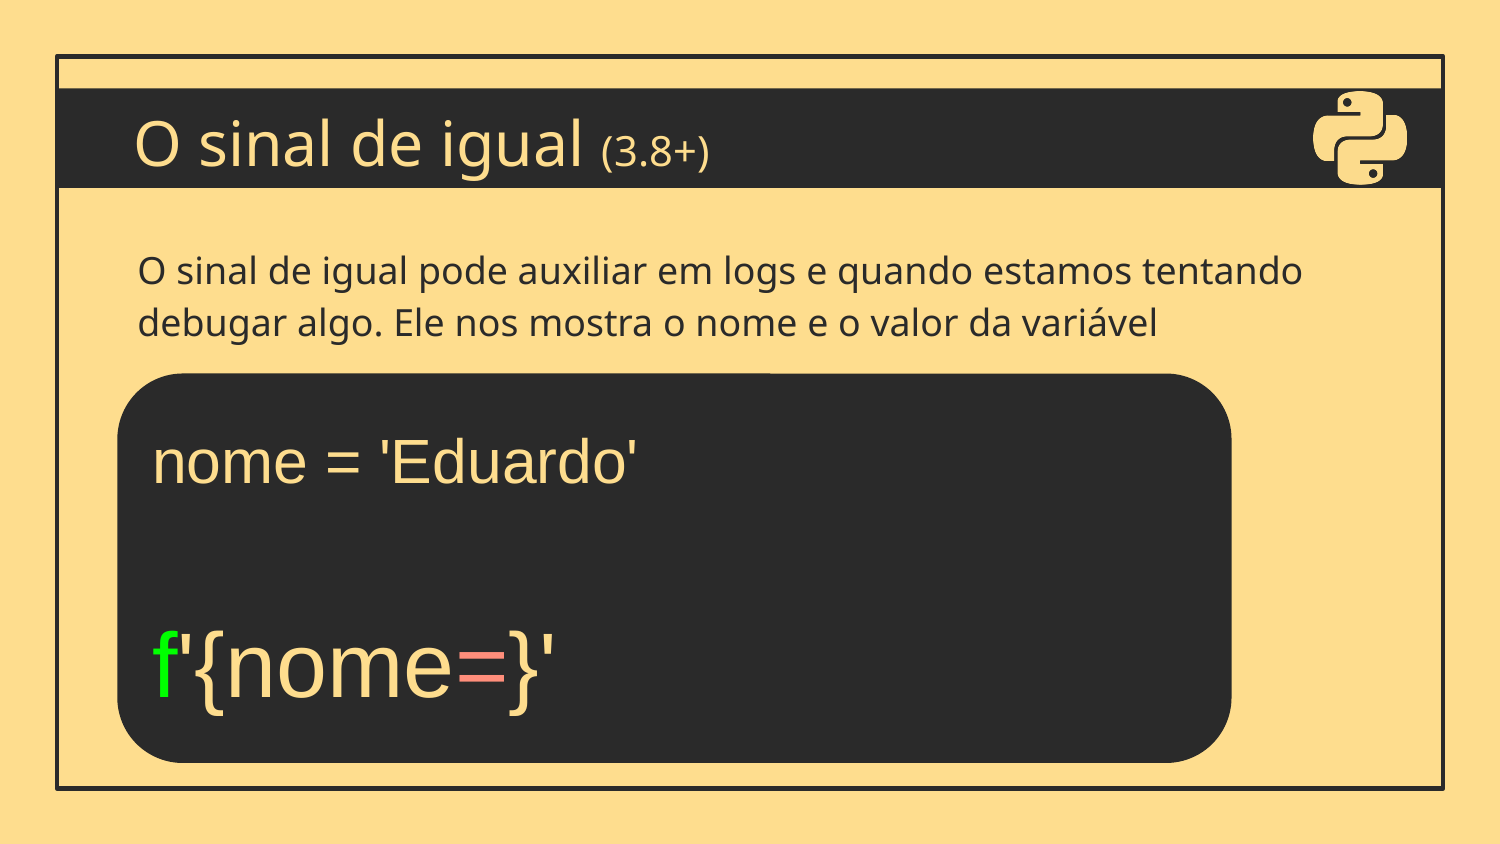

# O sinal de igual (3.8+)
O sinal de igual pode auxiliar em logs e quando estamos tentando debugar algo. Ele nos mostra o nome e o valor da variável
nome = 'Eduardo'
f'{nome=}'